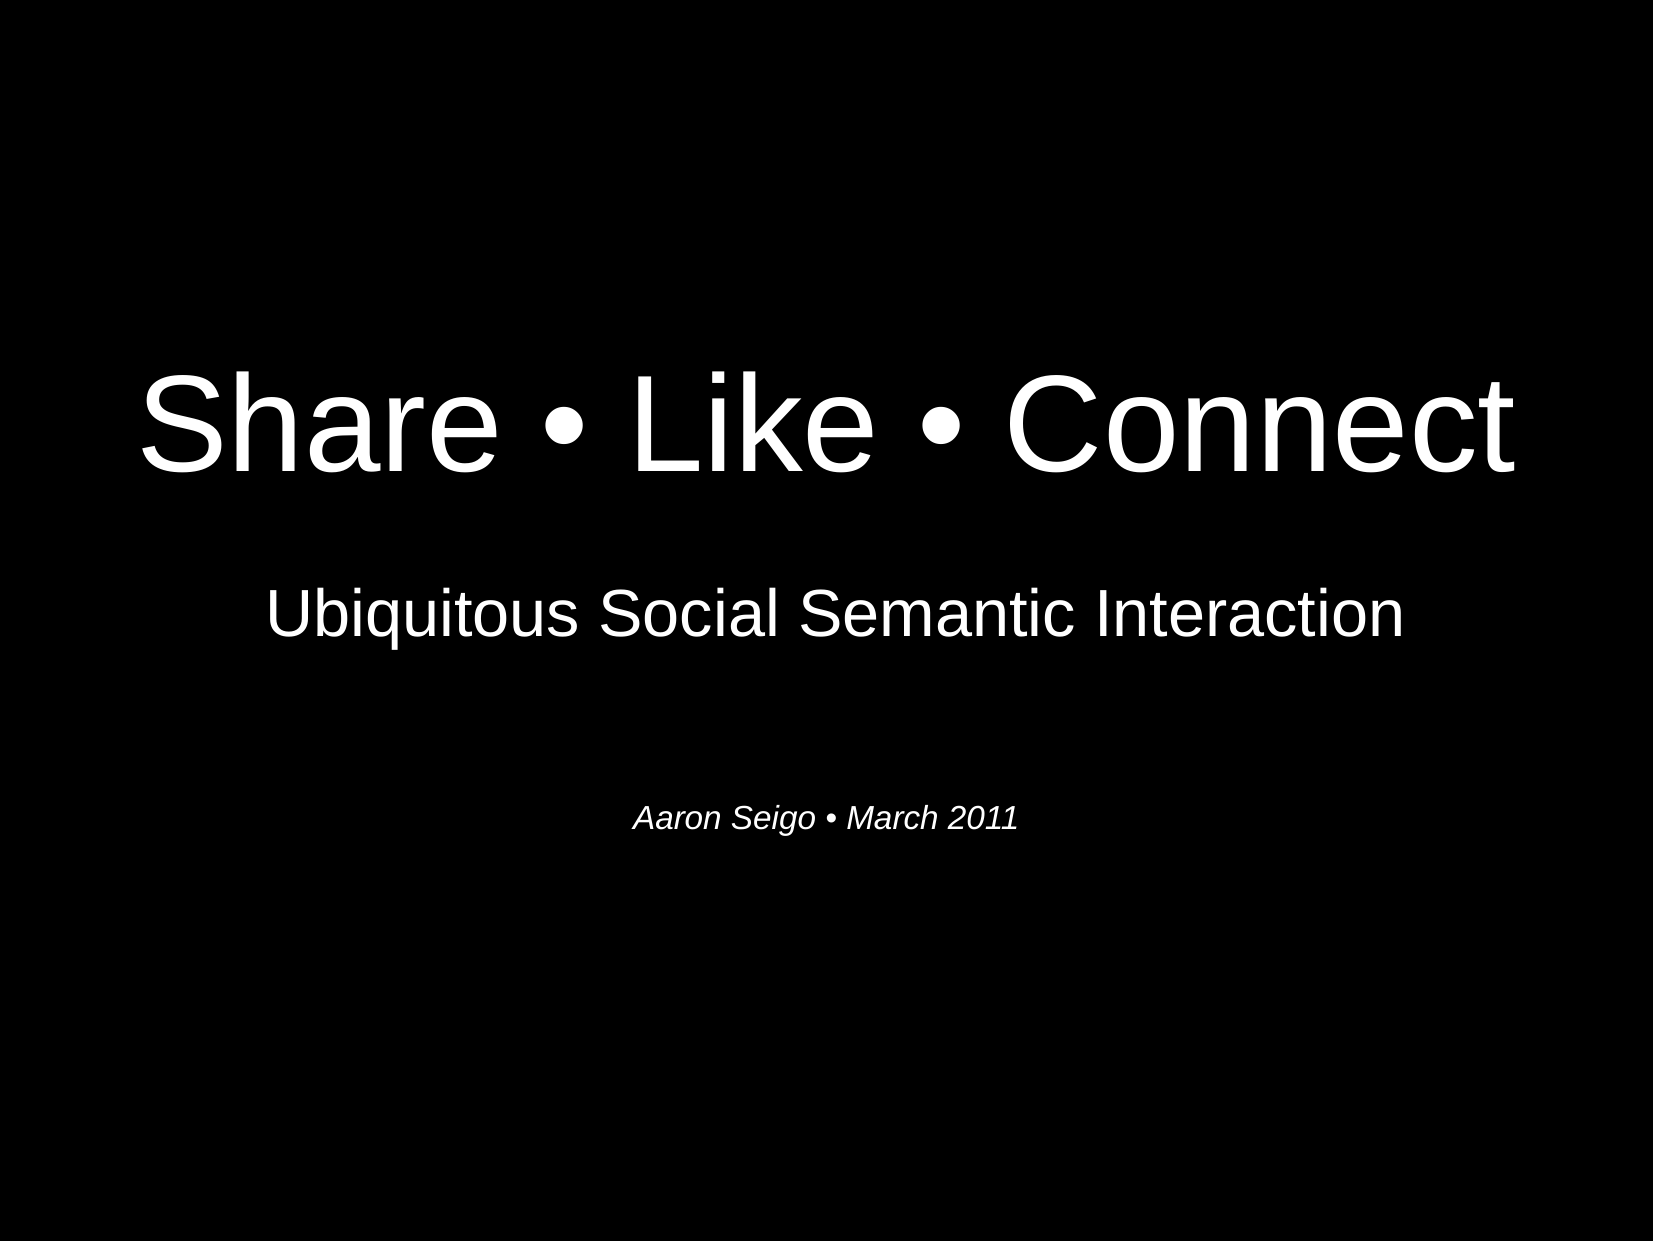

# Share • Like • Connect
 Ubiquitous Social Semantic Interaction
Aaron Seigo • March 2011